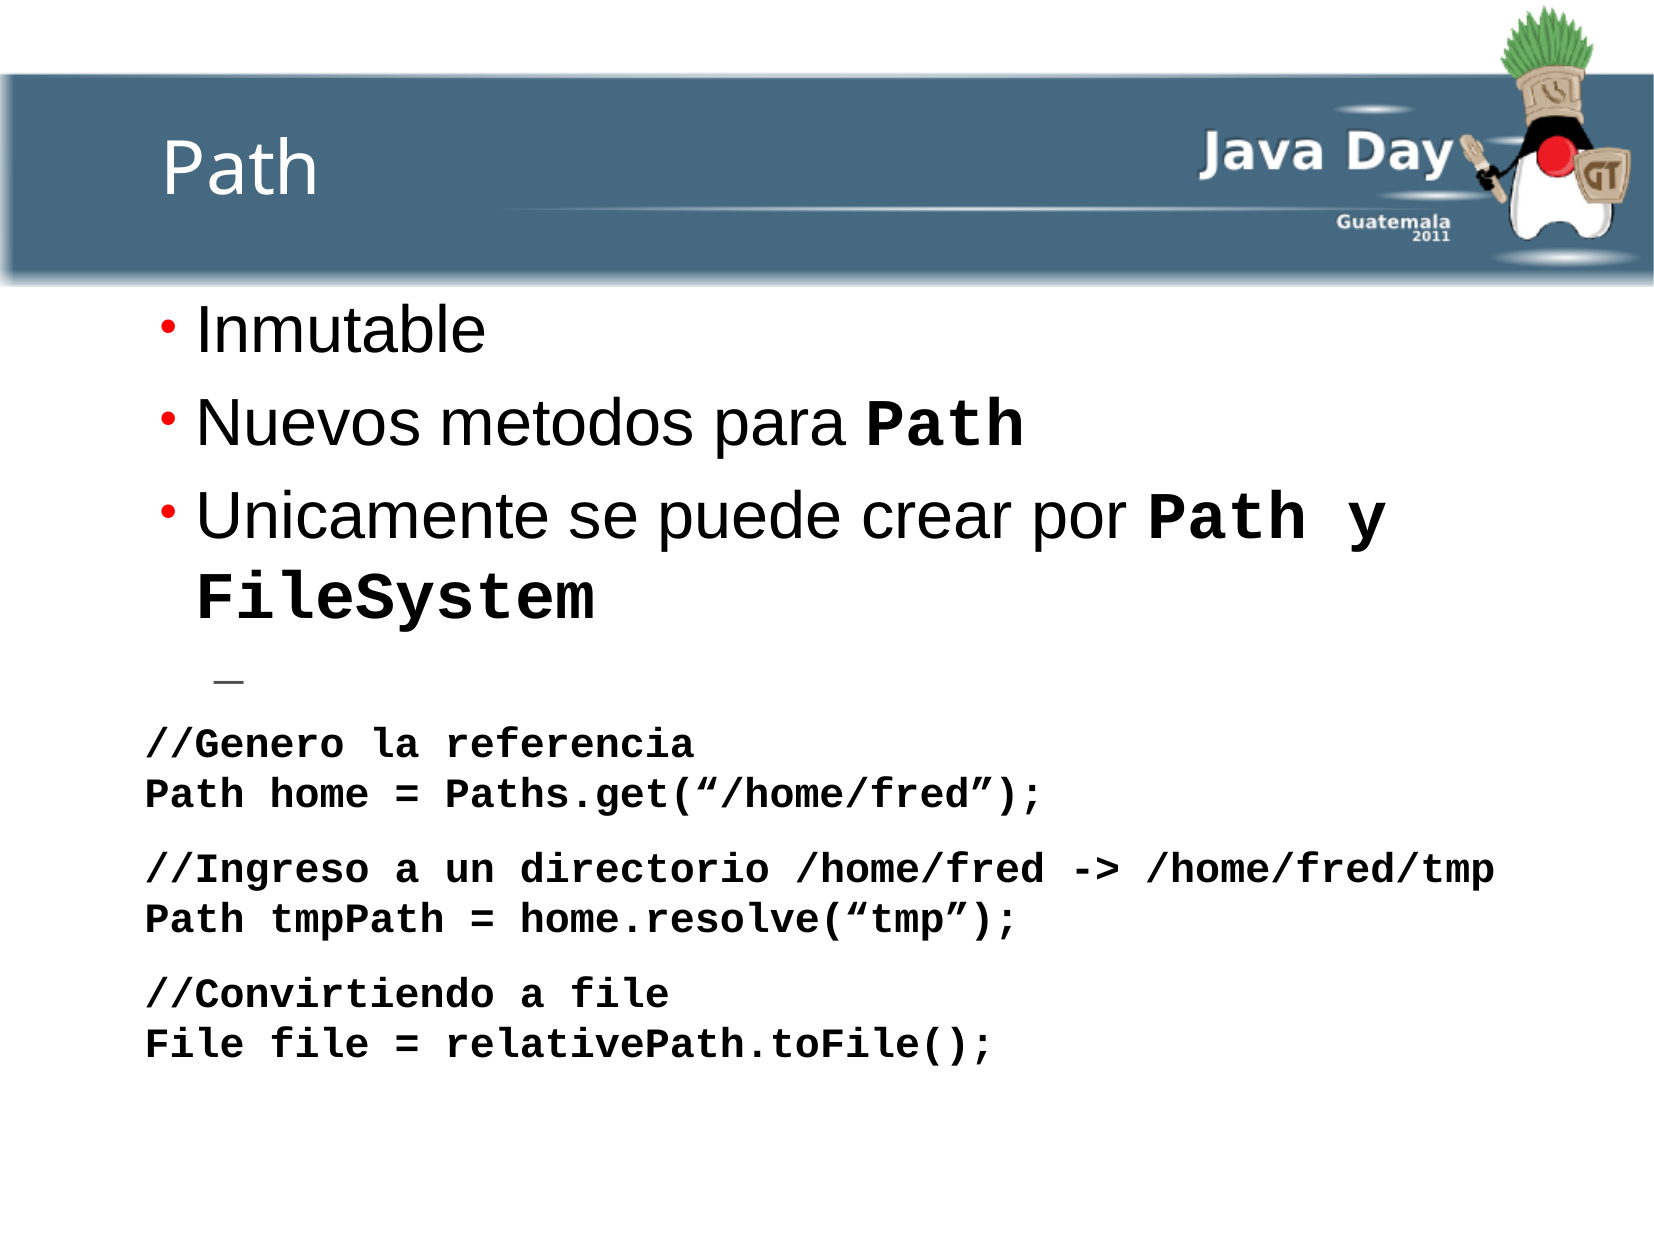

# Path
Inmutable
Nuevos metodos para Path
Unicamente se puede crear por Path y FileSystem
//Genero la referencia
Path home = Paths.get(“/home/fred”);
//Ingreso a un directorio /home/fred -> /home/fred/tmp
Path tmpPath = home.resolve(“tmp”);
//Convirtiendo a file
File file = relativePath.toFile();